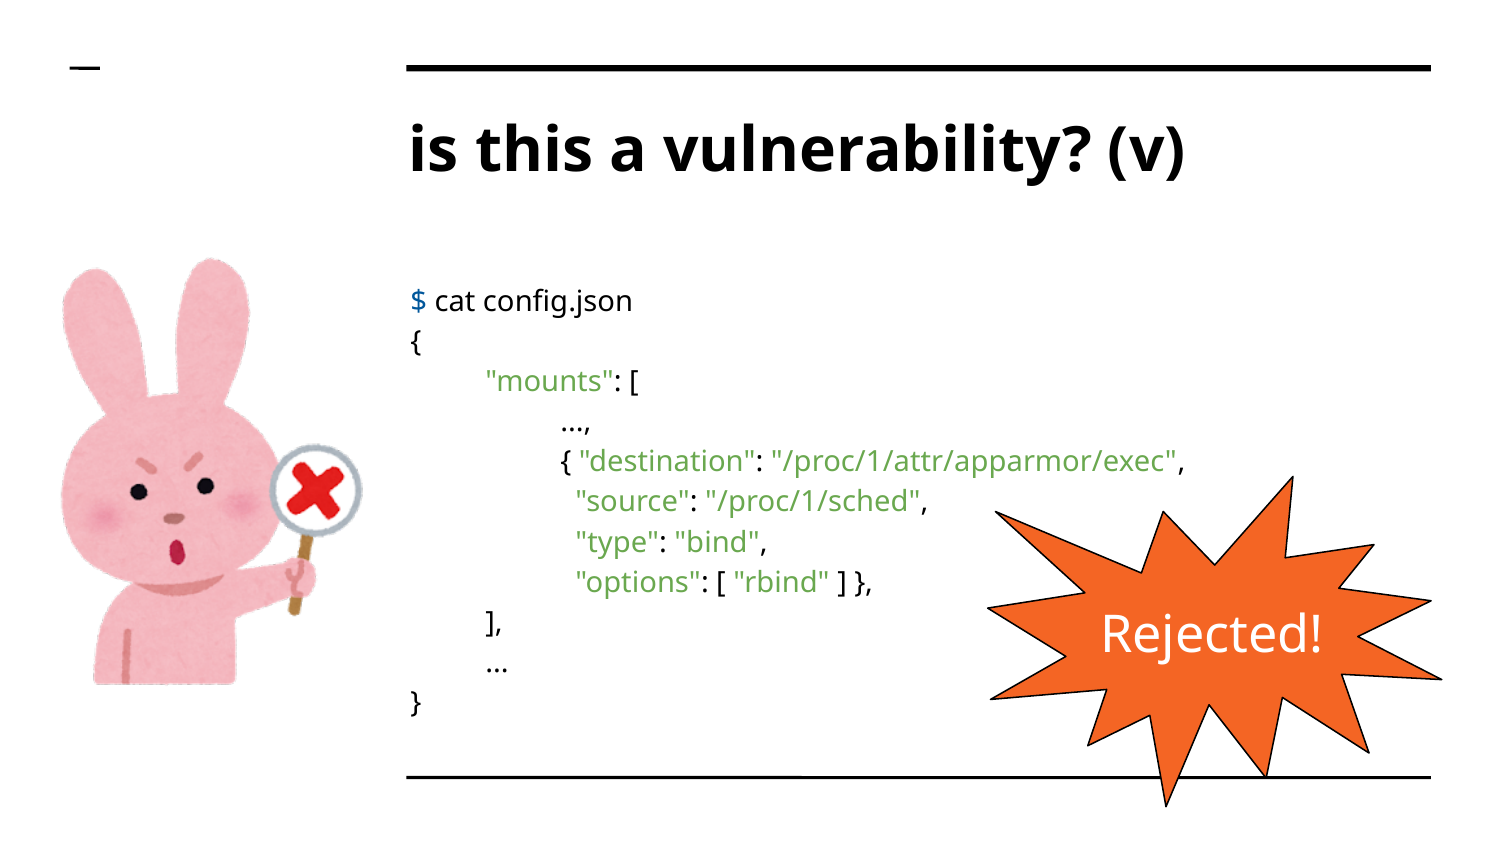

is this a vulnerability? (v)
# $ cat config.json { "mounts": [ ..., { "destination": "/proc/1/attr/apparmor/exec", "source": "/proc/1/sched", "type": "bind", "options": [ "rbind" ] }, ], ... }
Rejected!